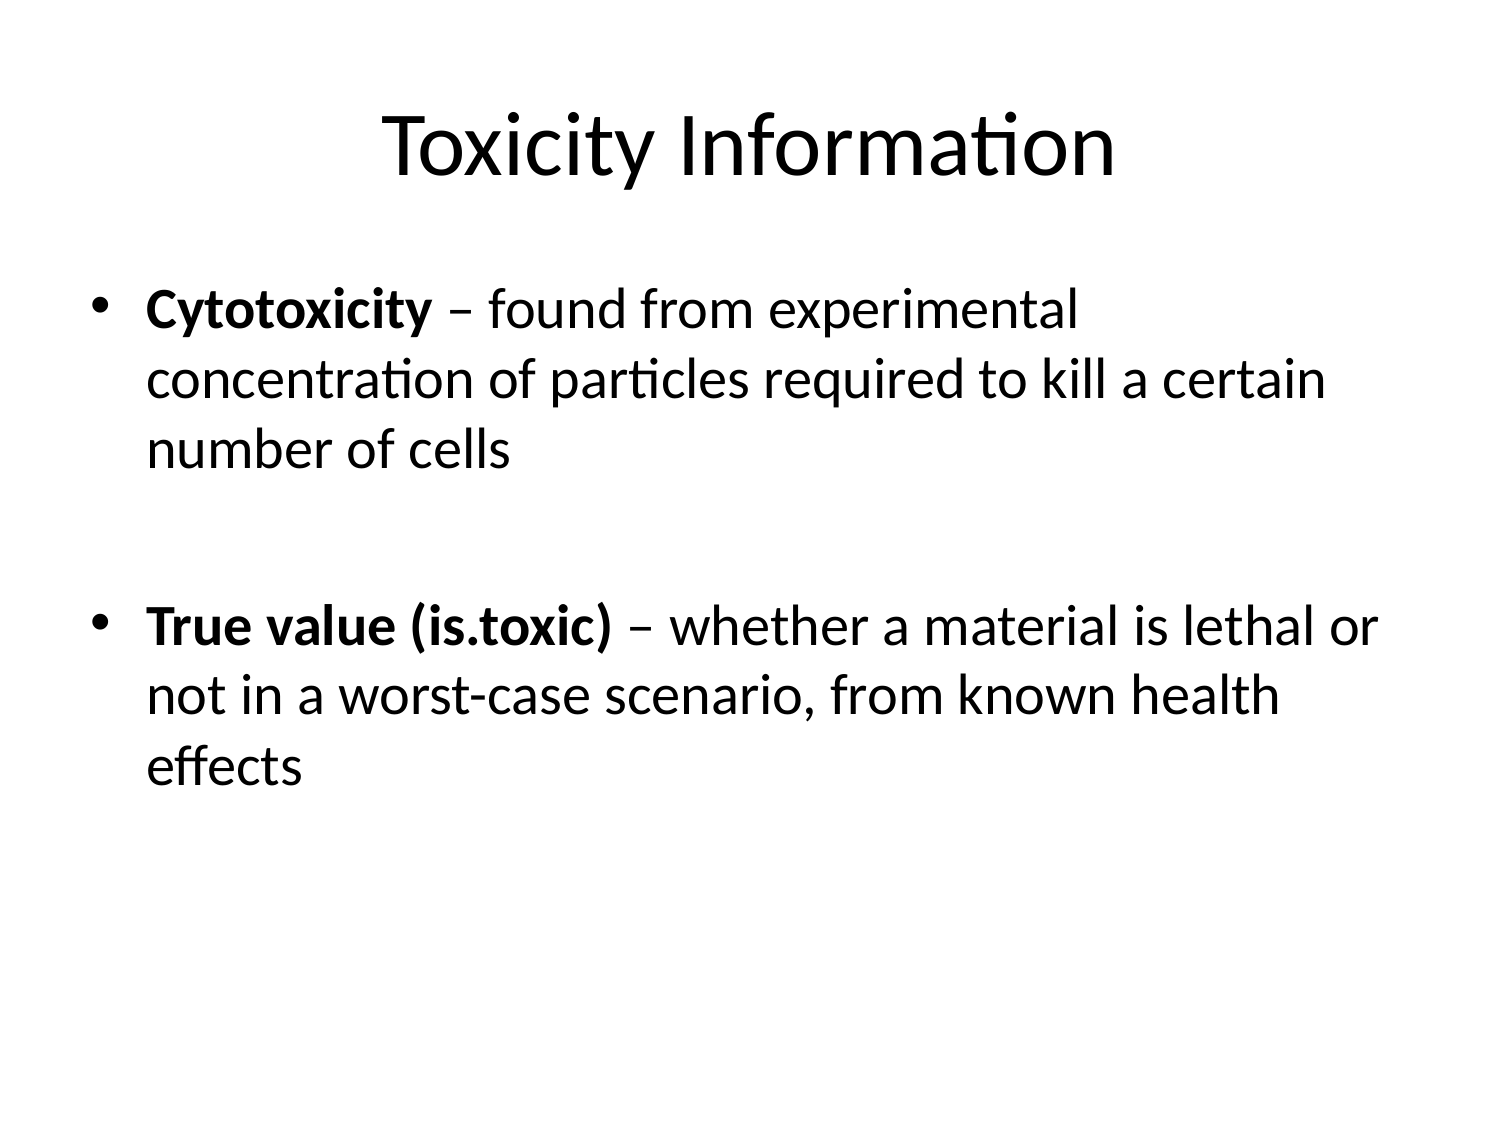

# Toxicity Information
Cytotoxicity – found from experimental concentration of particles required to kill a certain number of cells
True value (is.toxic) – whether a material is lethal or not in a worst-case scenario, from known health effects